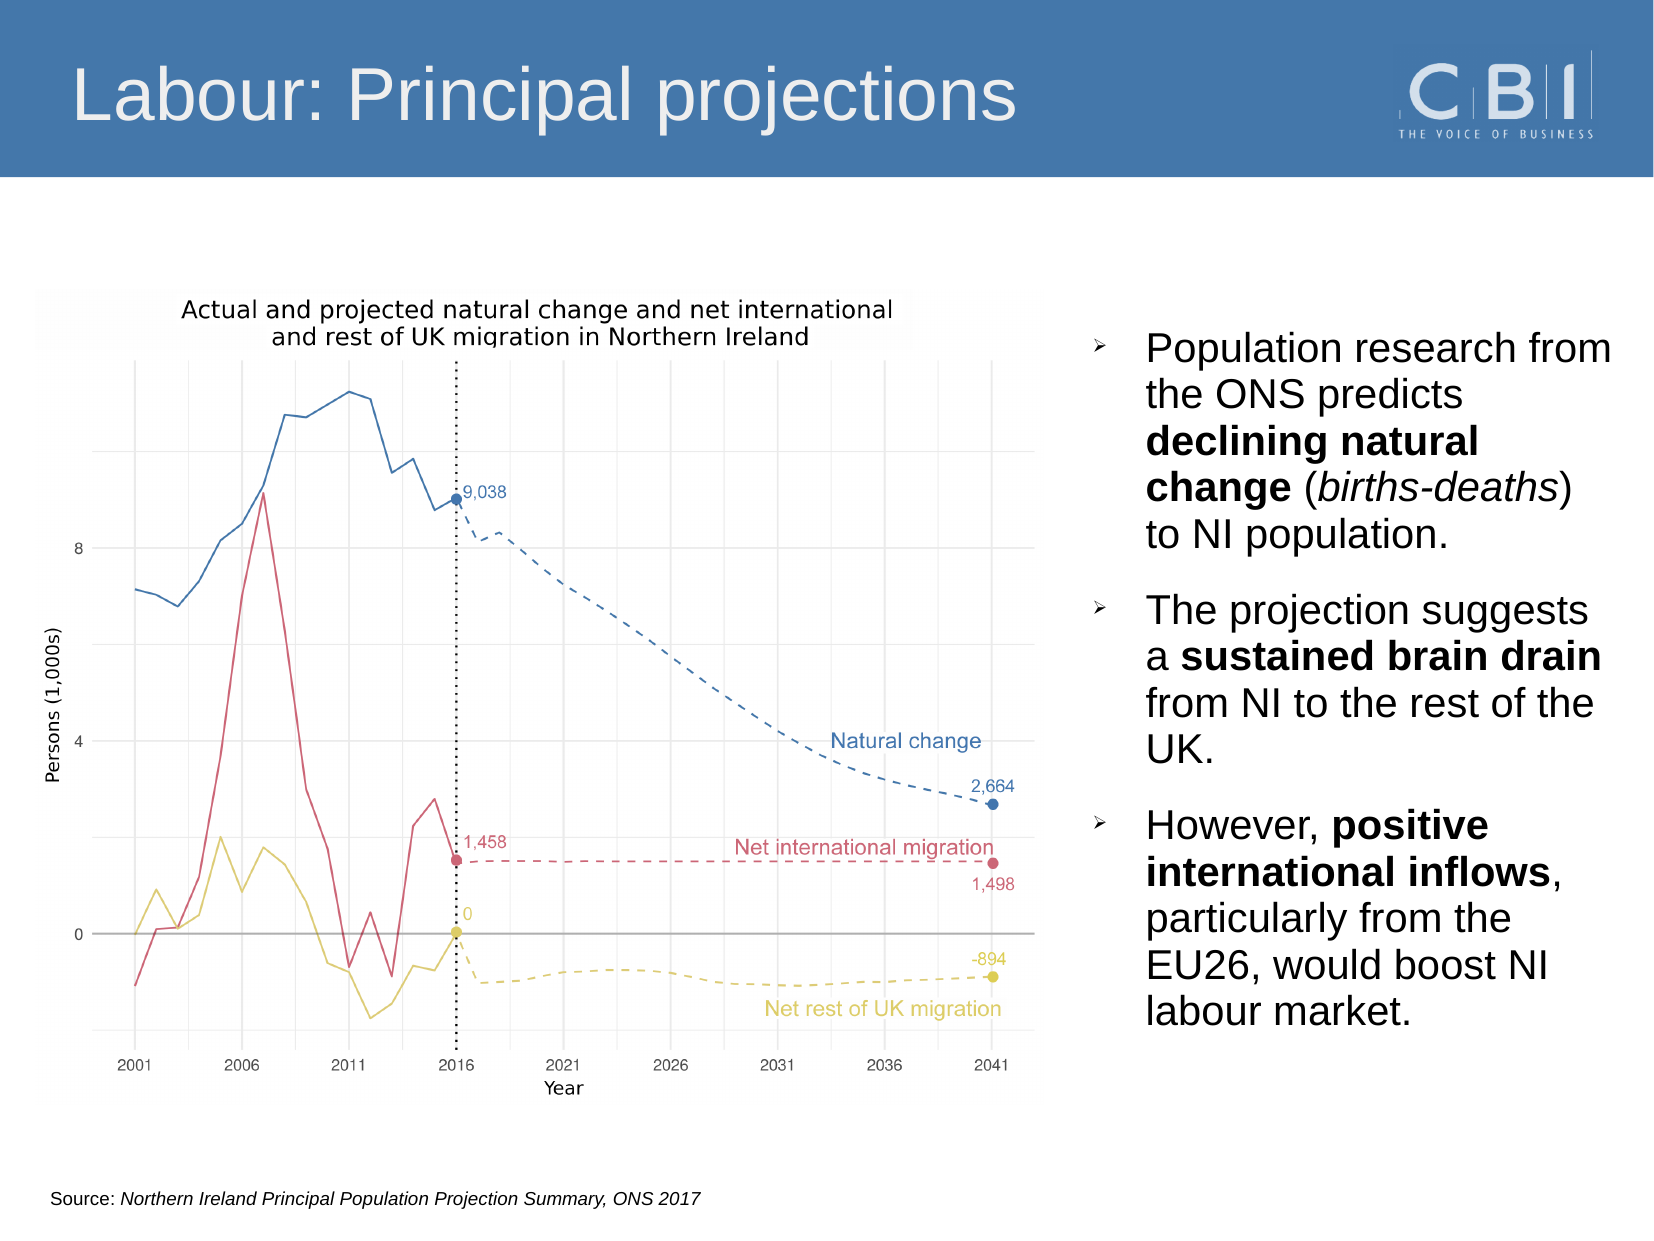

# Labour: Principal projections
Population research from the ONS predicts declining natural change (births-deaths) to NI population.
The projection suggests a sustained brain drain from NI to the rest of the UK.
However, positive international inflows, particularly from the EU26, would boost NI labour market.
Source: Northern Ireland Principal Population Projection Summary, ONS 2017